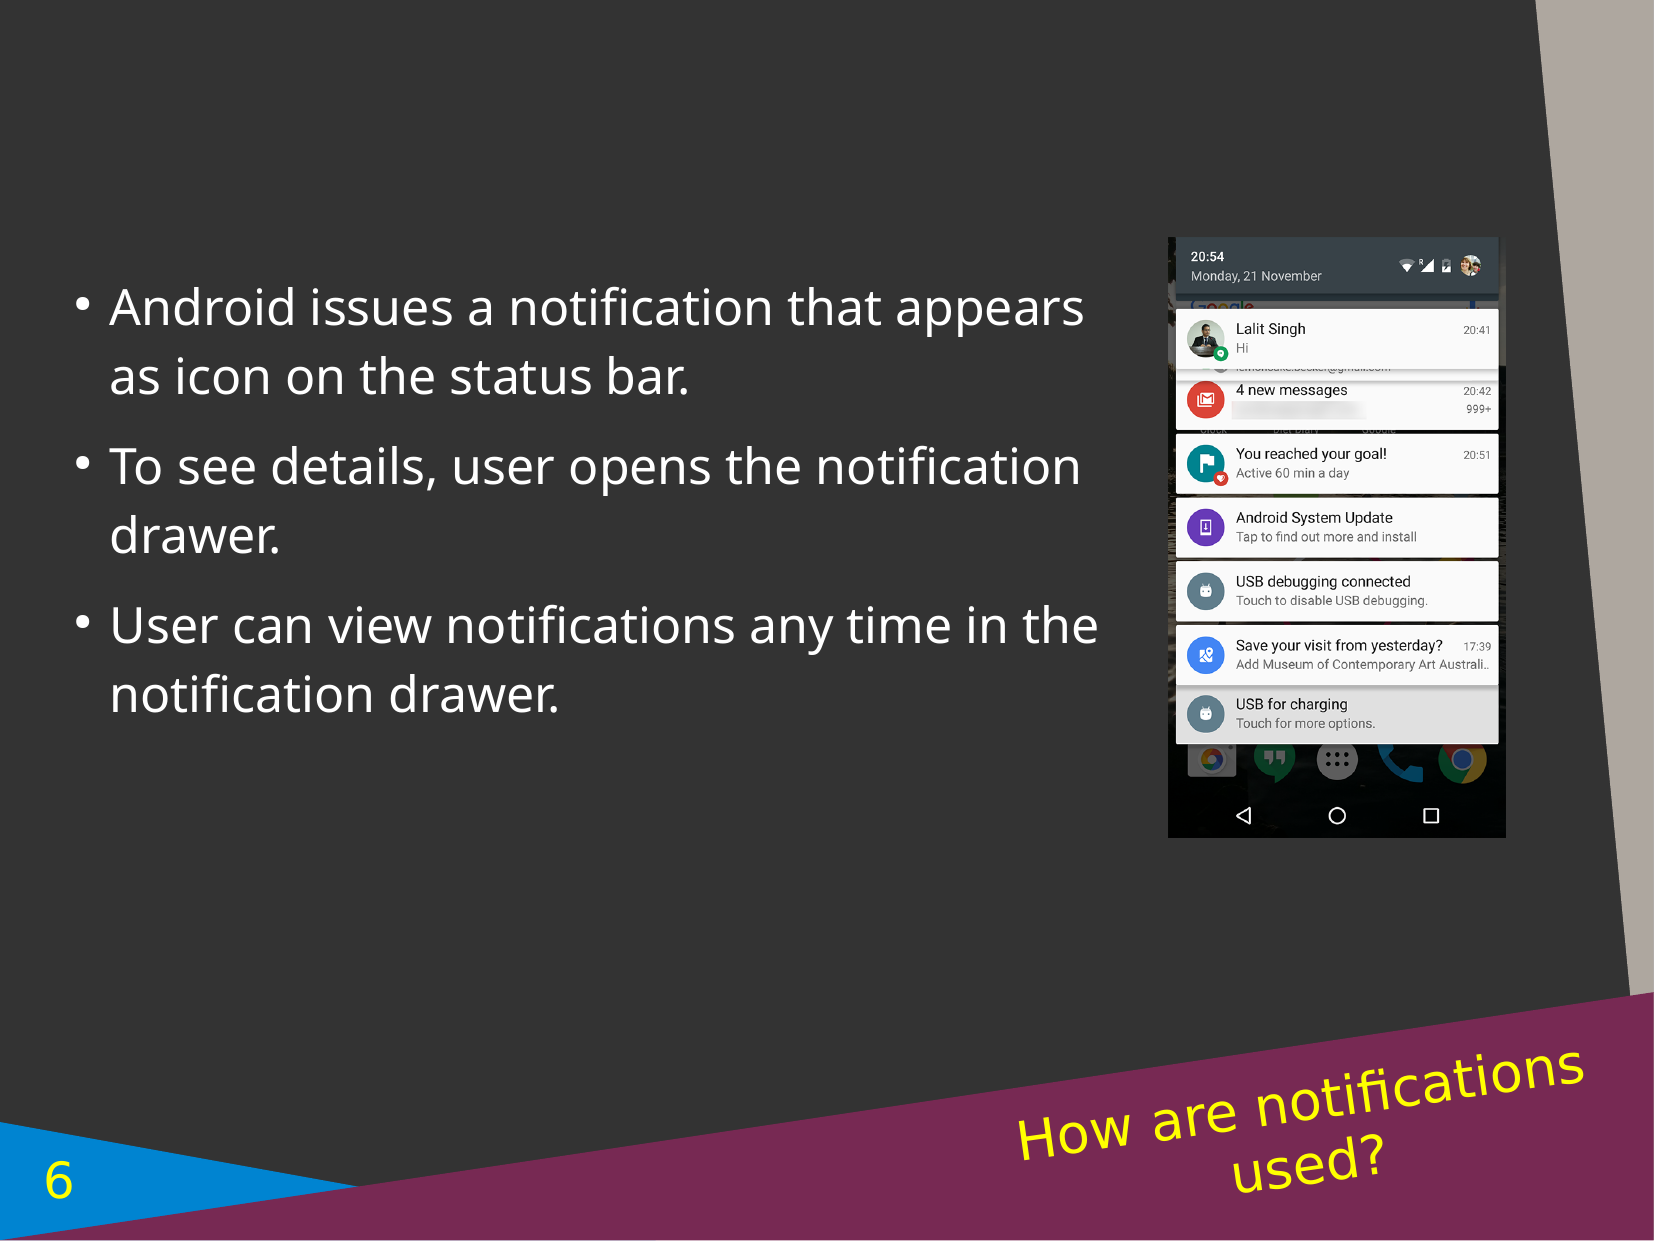

Android issues a notification that appears as icon on the status bar.
To see details, user opens the notification drawer.
User can view notifications any time in the notification drawer.
# How are notifications used?
6